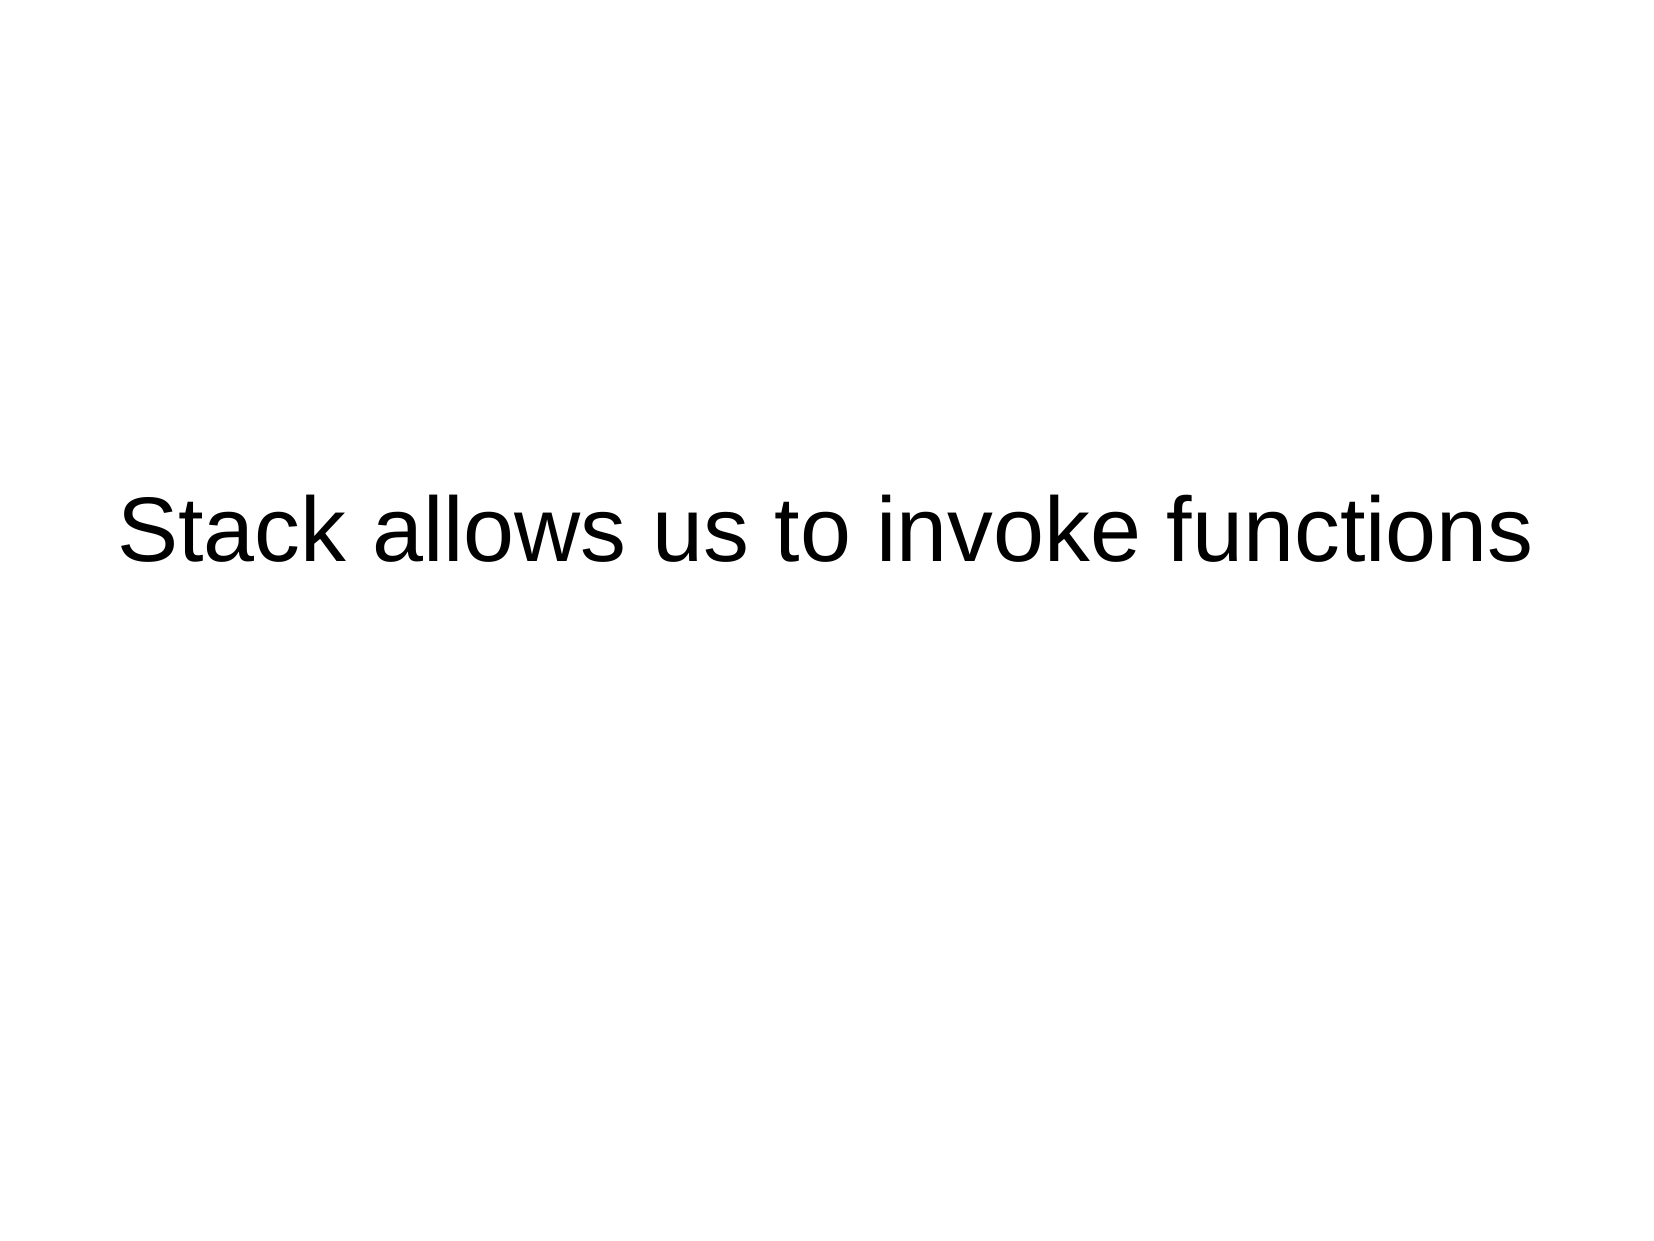

# Stack allows us to invoke functions